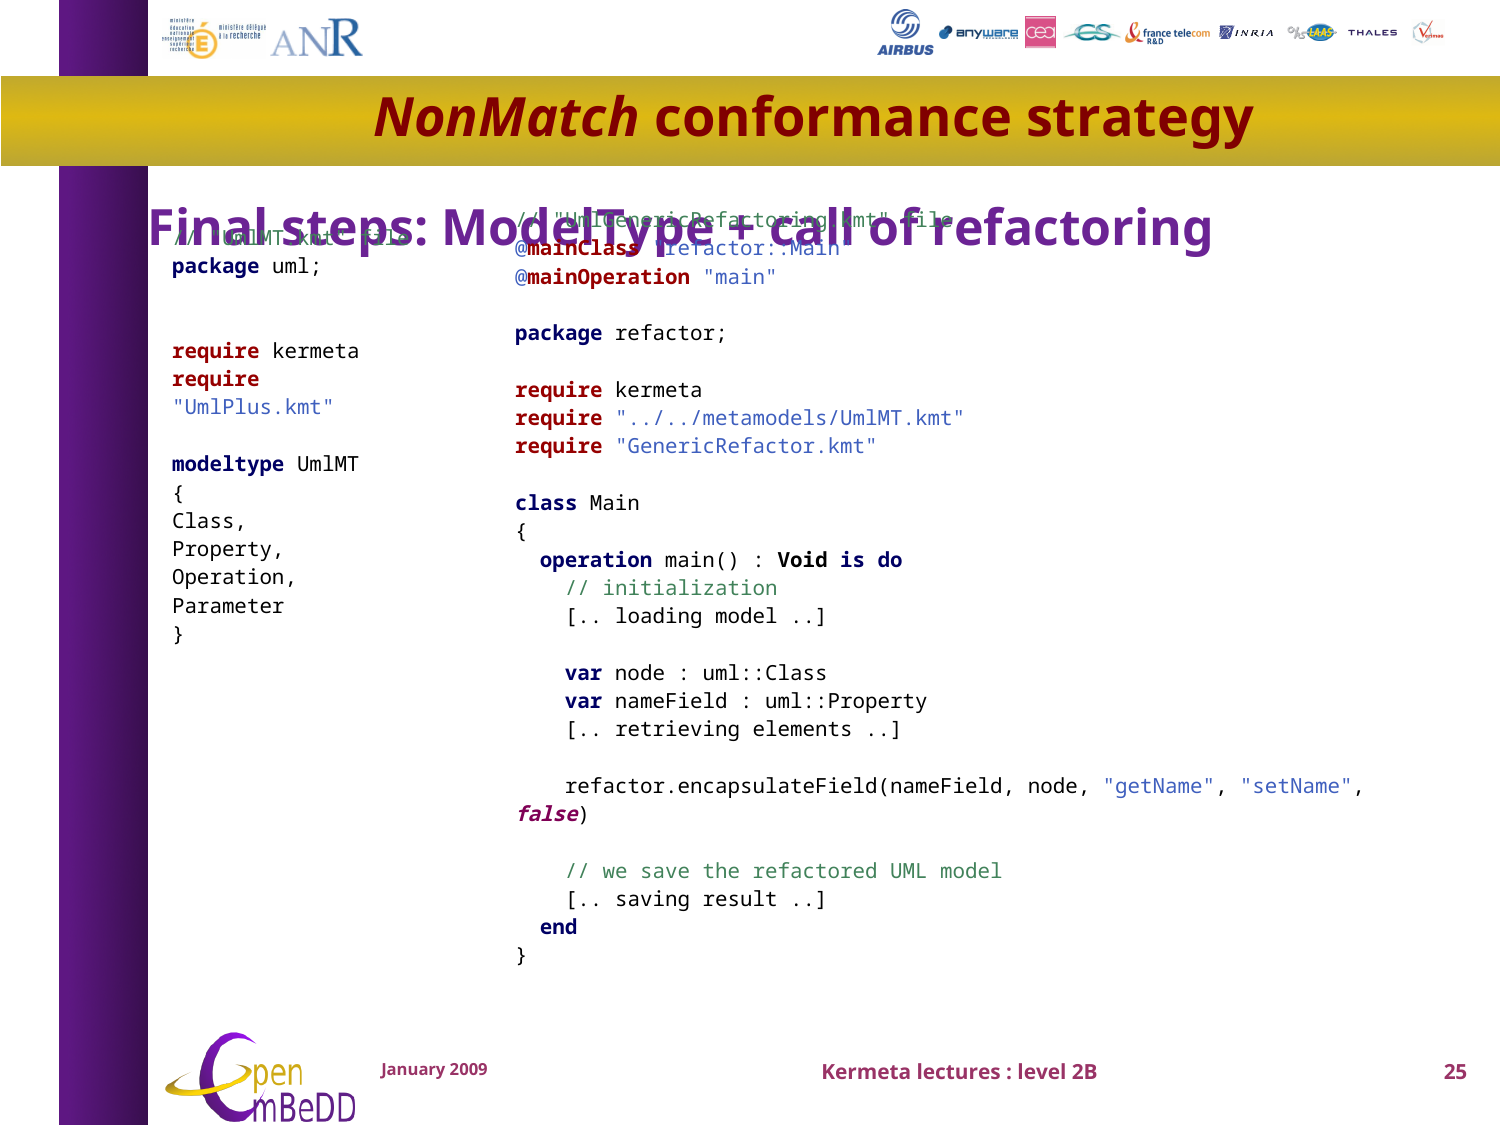

# NonMatch conformance strategy
Final steps: ModelType + call of refactoring
// "UmlGenericRefactoring.kmt" file
@mainClass "refactor::Main"
@mainOperation "main"
package refactor;
require kermeta
require "../../metamodels/UmlMT.kmt"
require "GenericRefactor.kmt"
class Main
{
 operation main() : Void is do
 // initialization
 [.. loading model ..]
 var node : uml::Class
 var nameField : uml::Property
 [.. retrieving elements ..]
 refactor.encapsulateField(nameField, node, "getName", "setName", false)
 // we save the refactored UML model
 [.. saving result ..]
 end
}
// "UmlMT.kmt" file
package uml;
require kermeta
require "UmlPlus.kmt"
modeltype UmlMT
{
Class,
Property,
Operation,
Parameter
}
Pied de page
Pied de page fixe
25